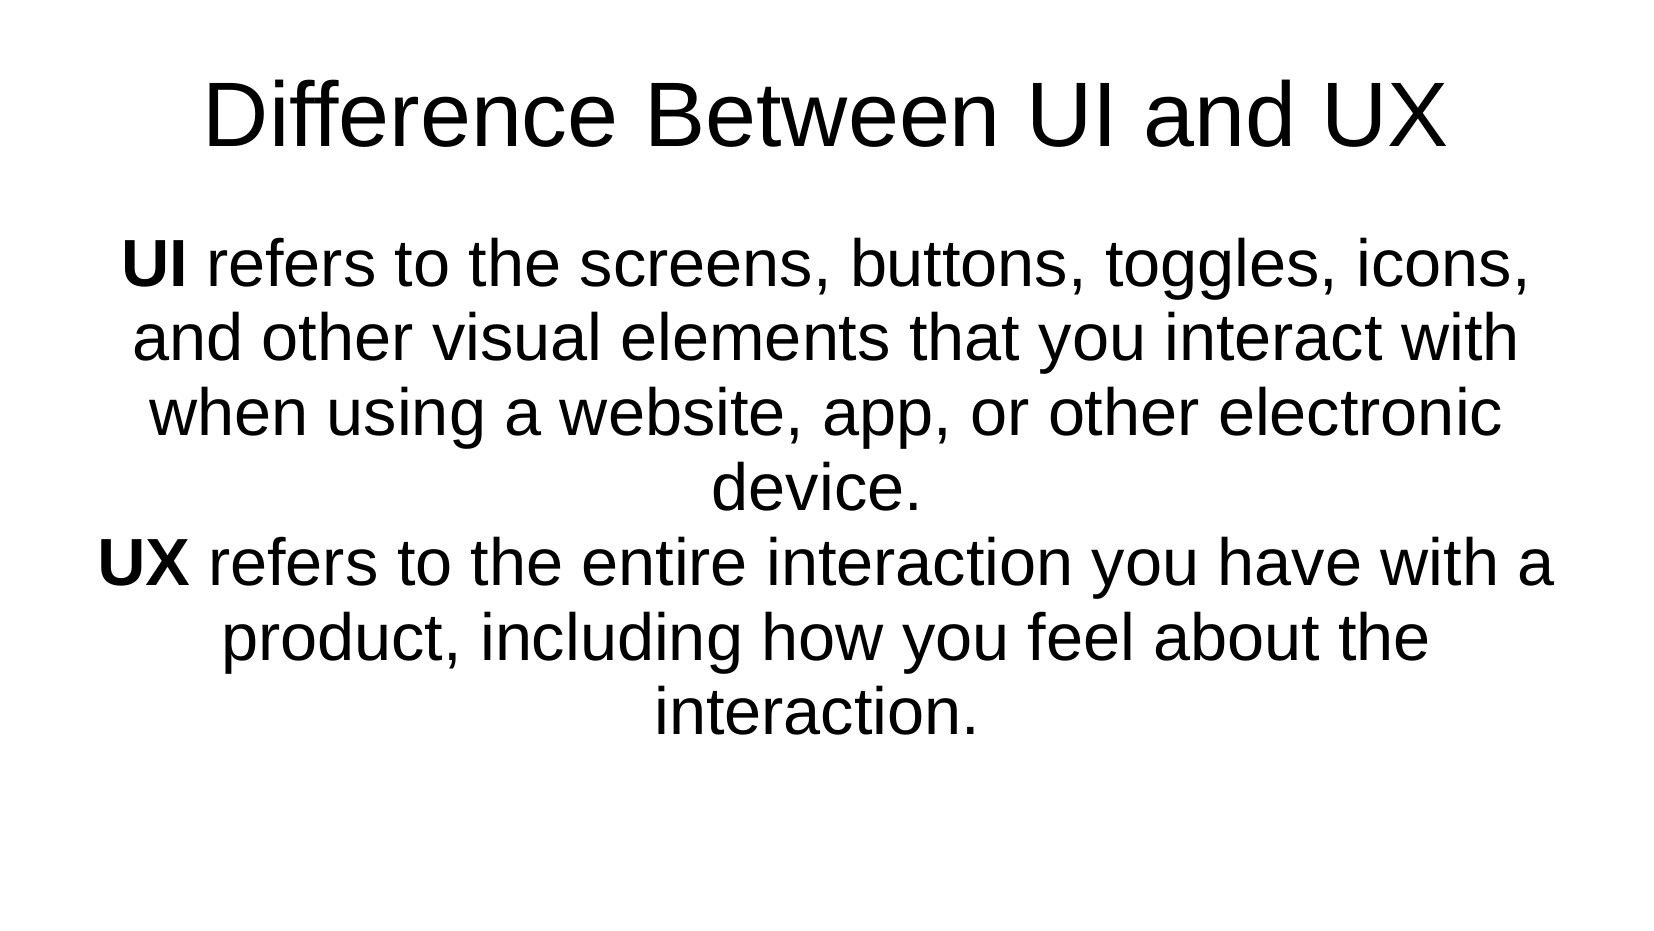

# Difference Between UI and UX
UI refers to the screens, buttons, toggles, icons, and other visual elements that you interact with when using a website, app, or other electronic device.
UX refers to the entire interaction you have with a product, including how you feel about the interaction.